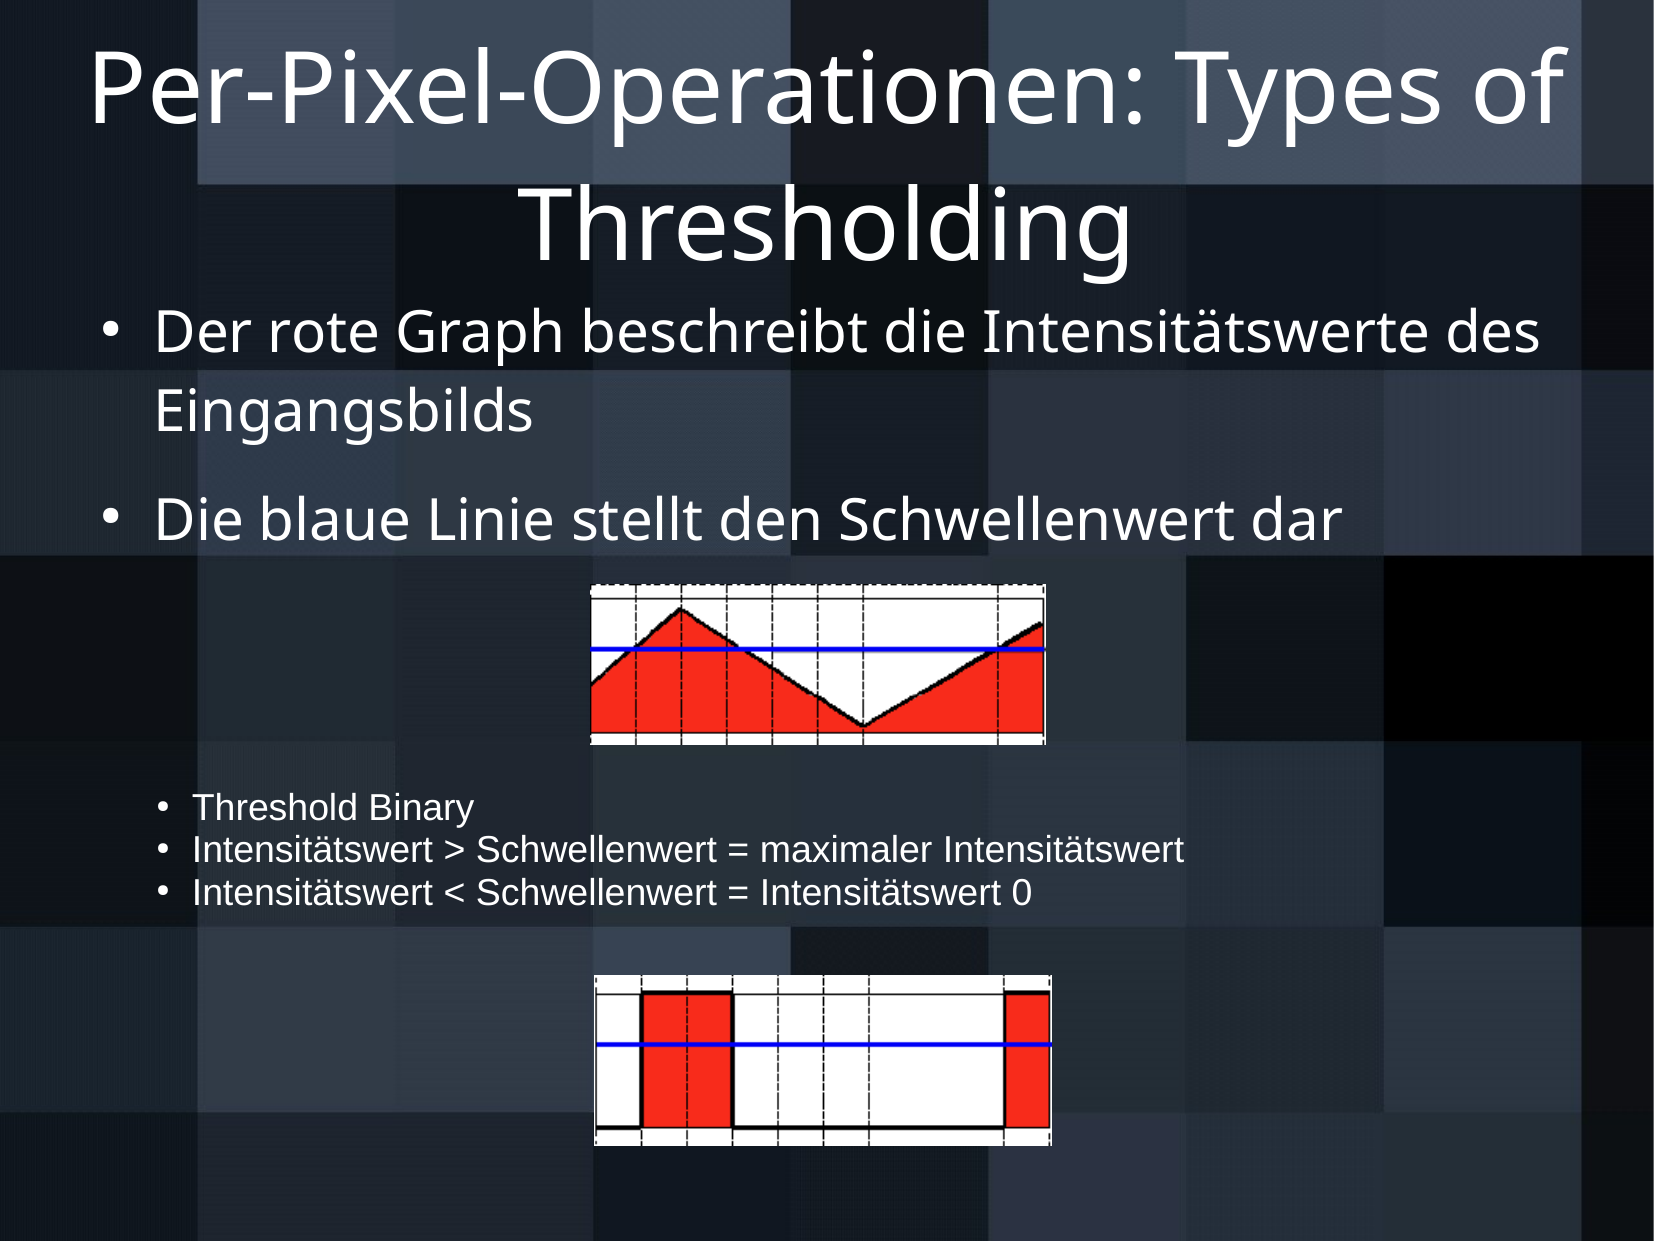

# Per-Pixel-Operationen: Types of Thresholding
Der rote Graph beschreibt die Intensitätswerte des Eingangsbilds
Die blaue Linie stellt den Schwellenwert dar
Threshold Binary
Intensitätswert > Schwellenwert = maximaler Intensitätswert
Intensitätswert < Schwellenwert = Intensitätswert 0